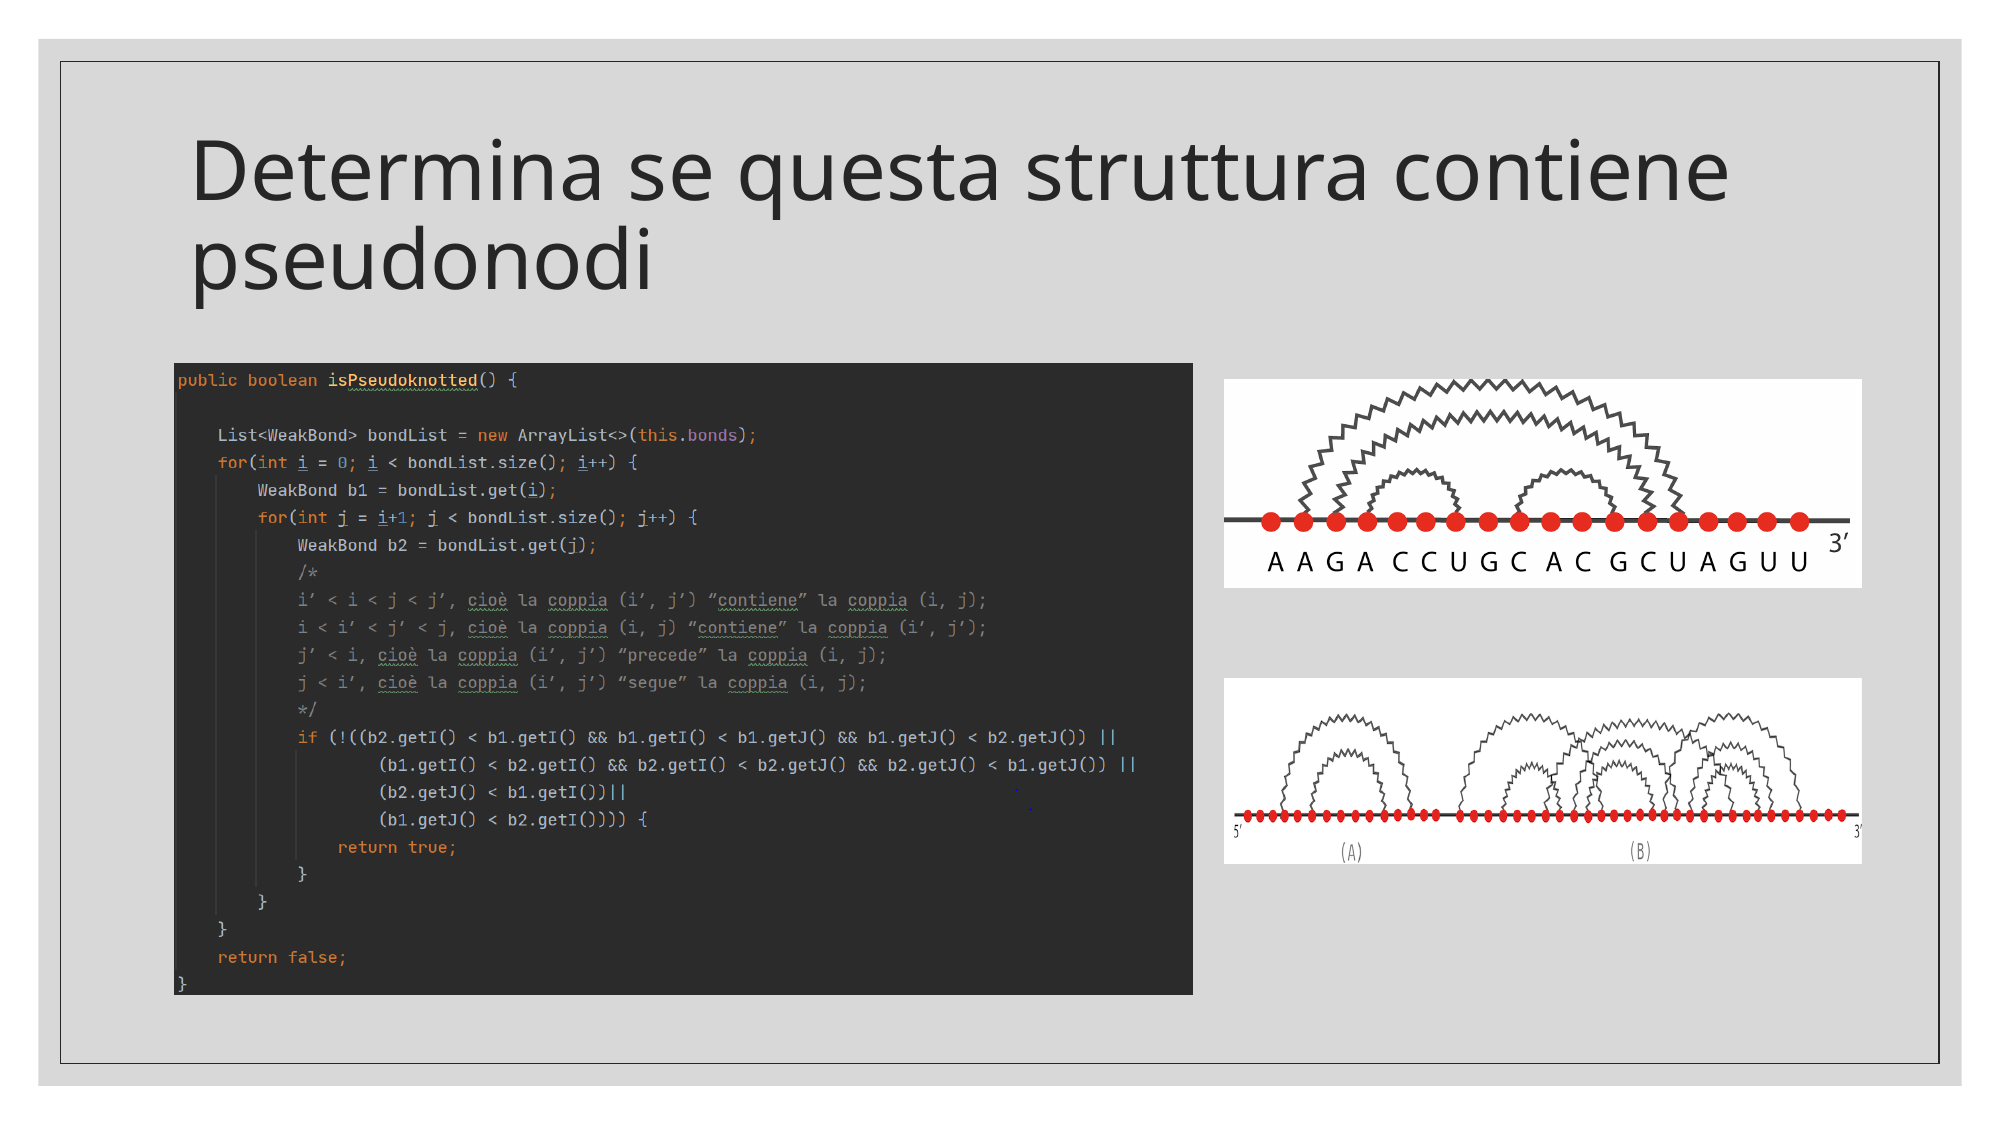

# Determina se questa struttura contiene pseudonodi